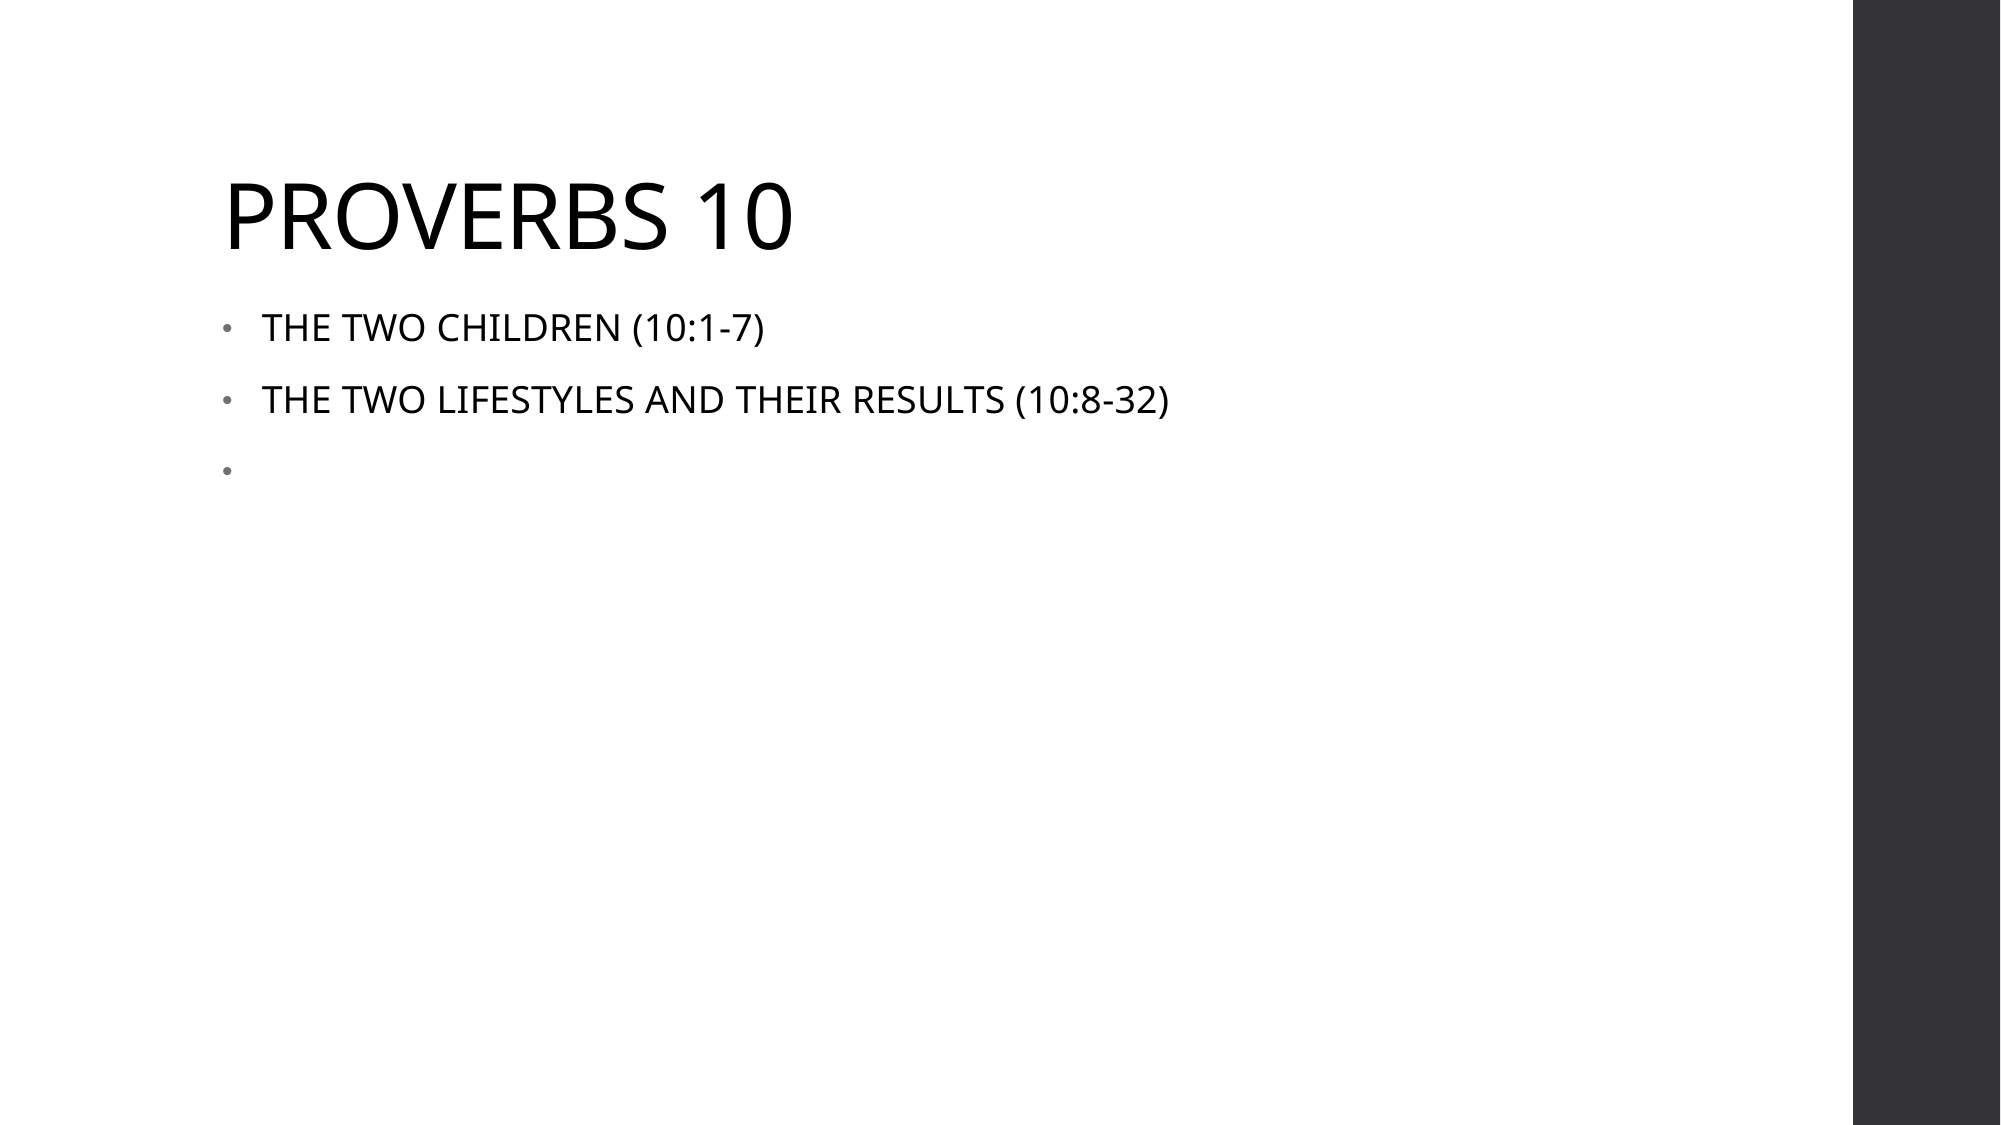

# PROVERBS 10
 THE TWO CHILDREN (10:1-7)
 THE TWO LIFESTYLES AND THEIR RESULTS (10:8-32)